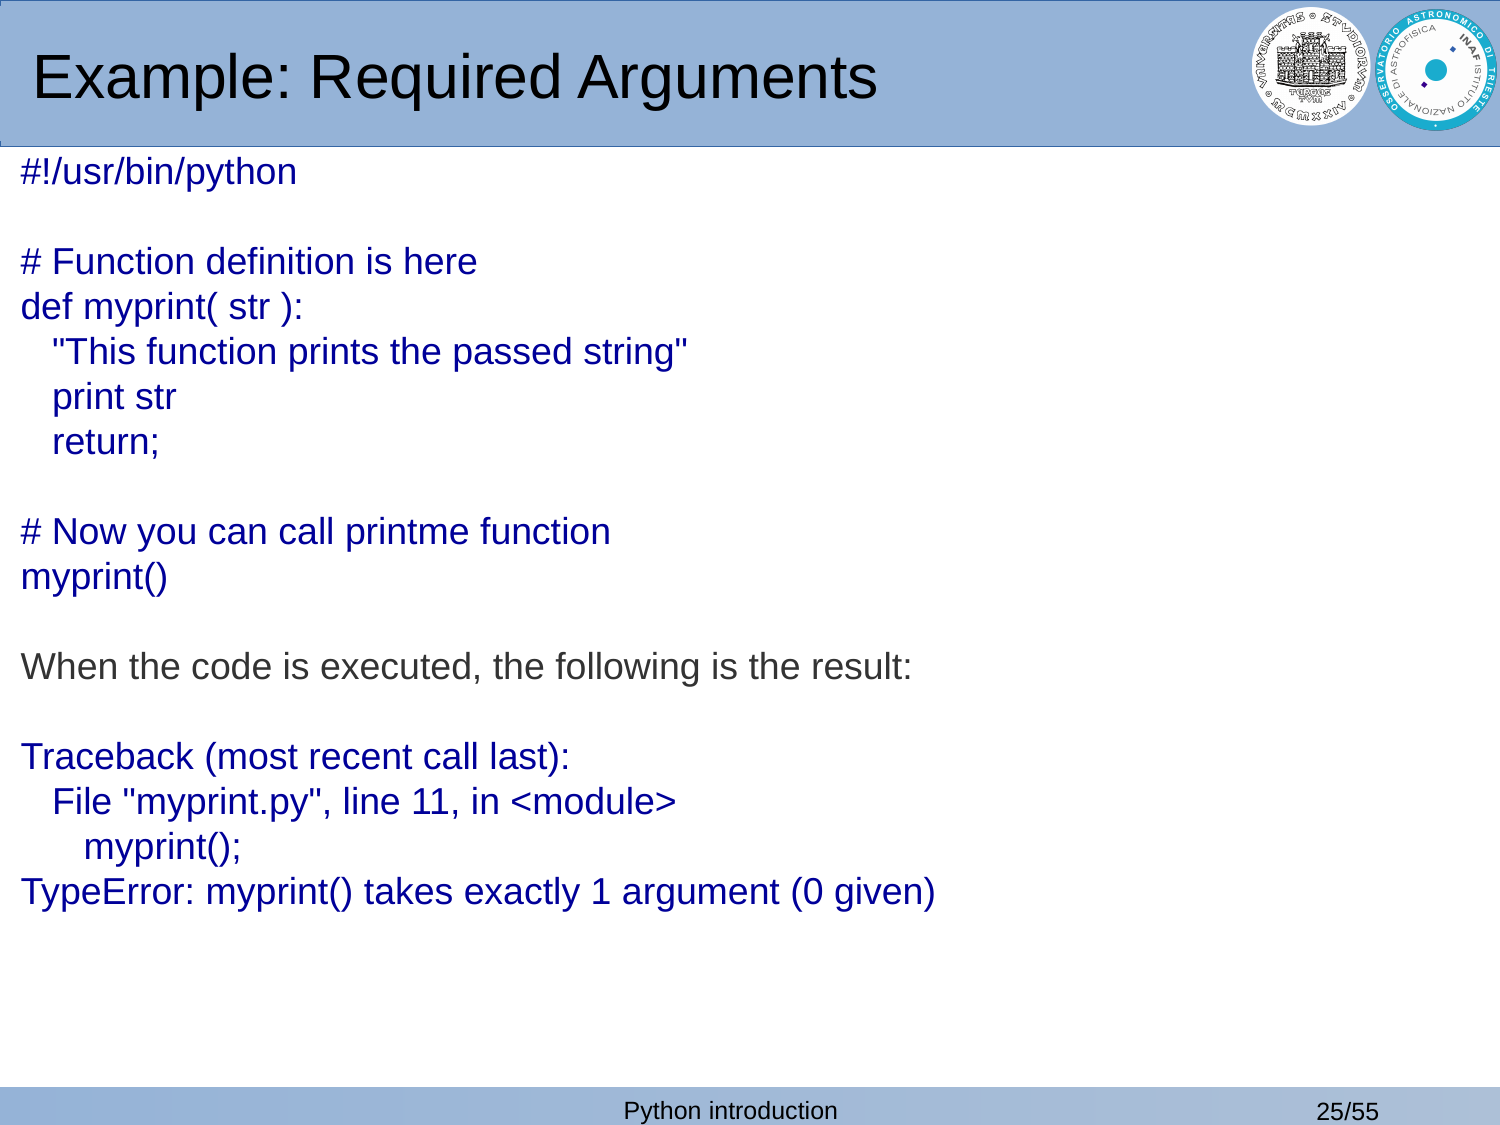

Example: Required Arguments
# #!/usr/bin/python
# Function definition is here
def myprint( str ):
 "This function prints the passed string"
 print str
 return;
# Now you can call printme function
myprint()
When the code is executed, the following is the result:
Traceback (most recent call last):
 File "myprint.py", line 11, in <module>
 myprint();
TypeError: myprint() takes exactly 1 argument (0 given)